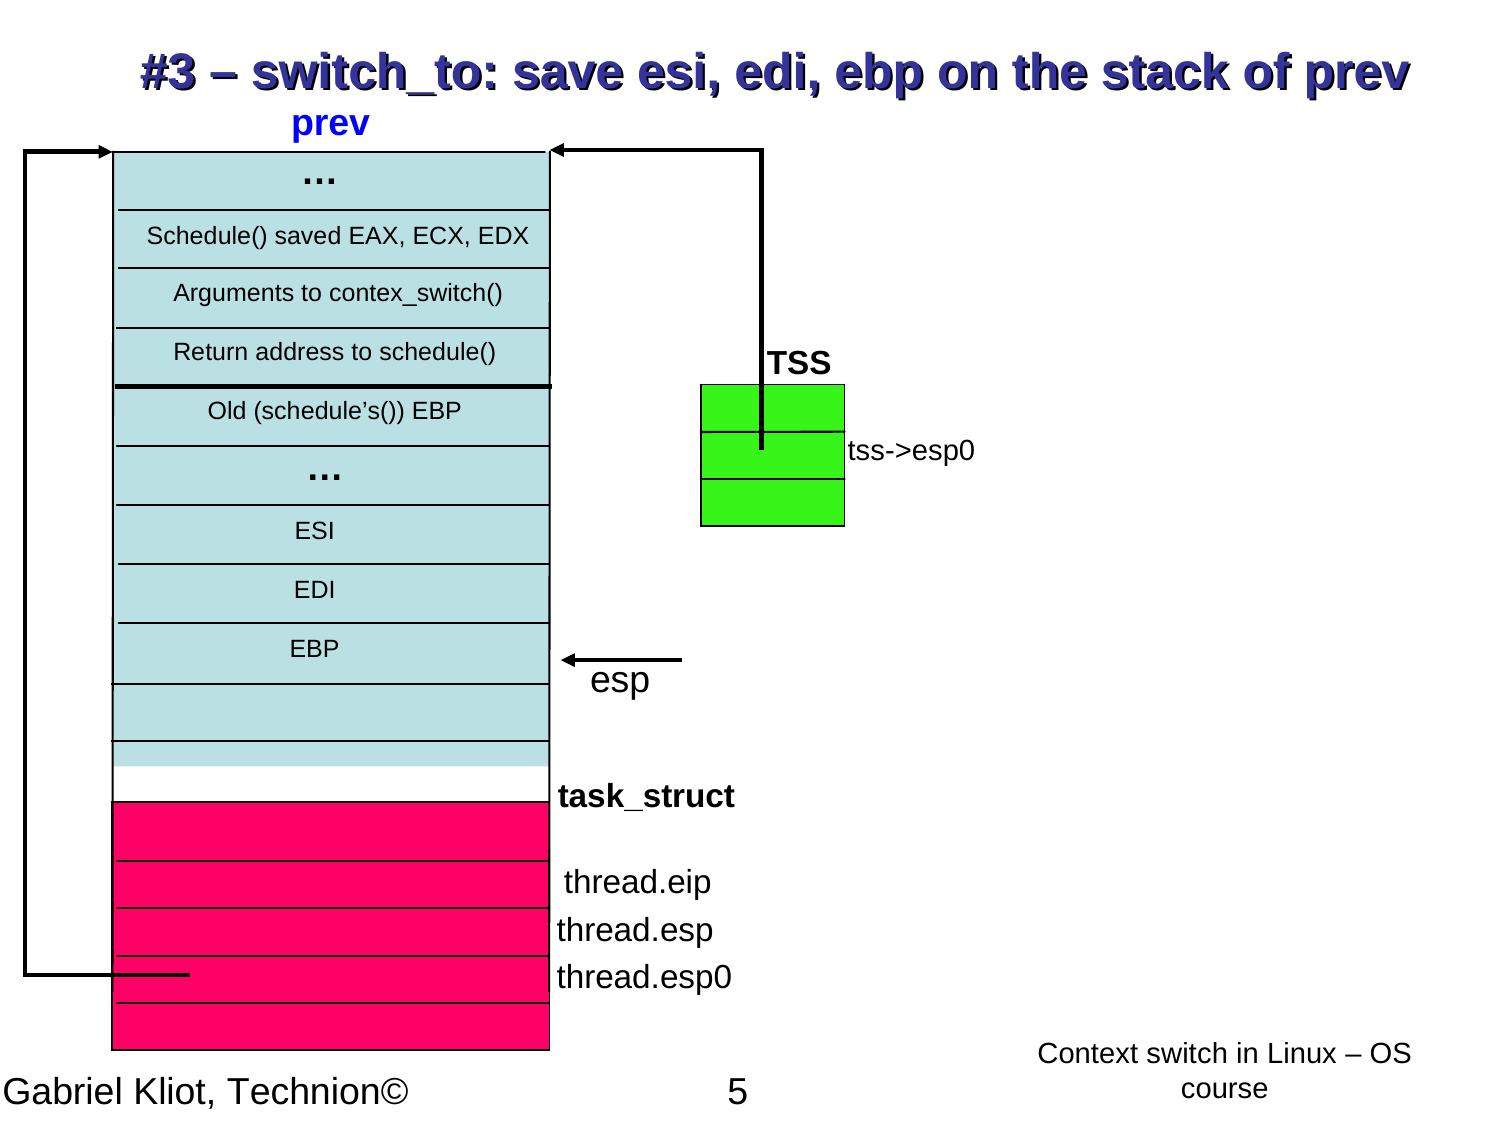

#3 – switch_to: save esi, edi, ebp on the stack of prev
prev
…
Schedule() saved EAX, ECX, EDX
Arguments to contex_switch()
Return address to schedule()
TSS
Old (schedule’s()) EBP
tss->esp0
…
ESI
EDI
EBP
esp
task_struct
thread.eip
thread.esp
thread.esp0
5